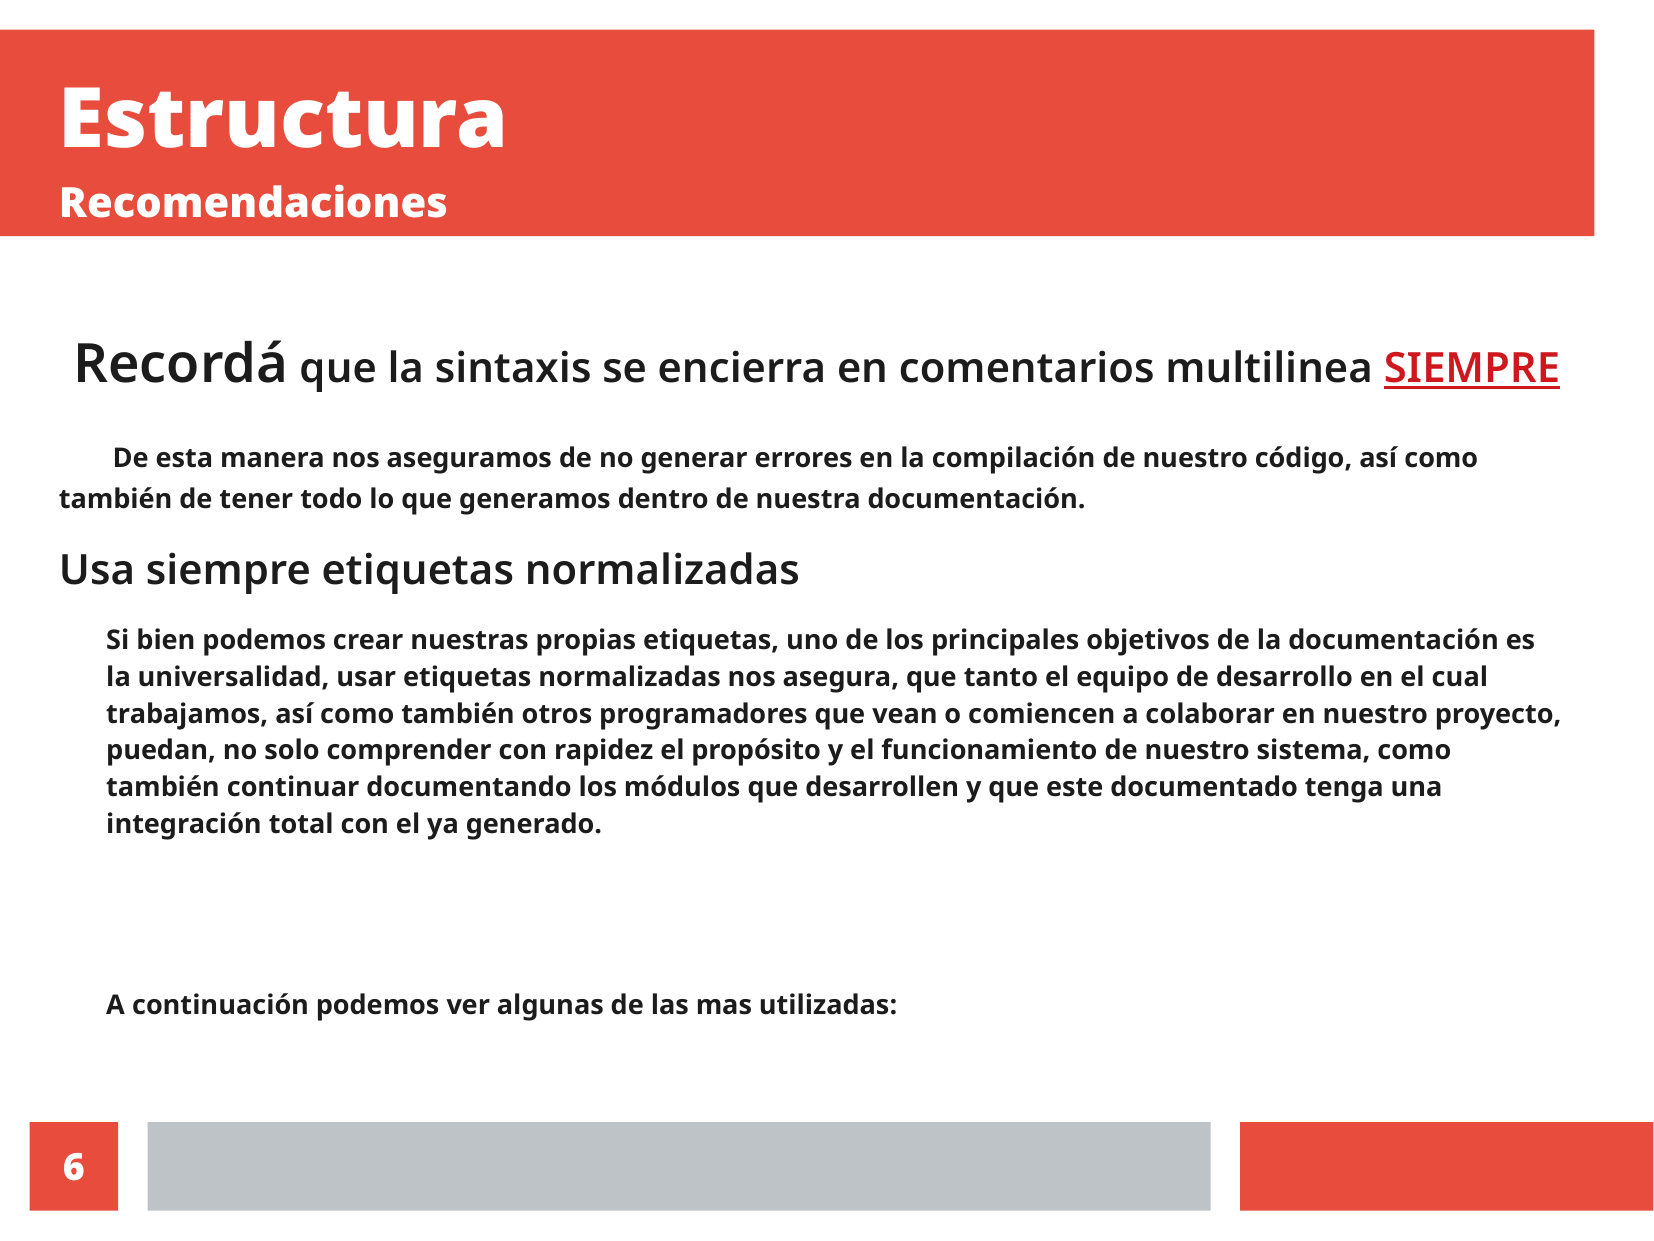

# Estructura Recomendaciones
 Recordá que la sintaxis se encierra en comentarios multilinea SIEMPRE
 De esta manera nos aseguramos de no generar errores en la compilación de nuestro código, así como también de tener todo lo que generamos dentro de nuestra documentación.
Usa siempre etiquetas normalizadas
Si bien podemos crear nuestras propias etiquetas, uno de los principales objetivos de la documentación es la universalidad, usar etiquetas normalizadas nos asegura, que tanto el equipo de desarrollo en el cual trabajamos, así como también otros programadores que vean o comiencen a colaborar en nuestro proyecto, puedan, no solo comprender con rapidez el propósito y el funcionamiento de nuestro sistema, como también continuar documentando los módulos que desarrollen y que este documentado tenga una integración total con el ya generado.
A continuación podemos ver algunas de las mas utilizadas:
6